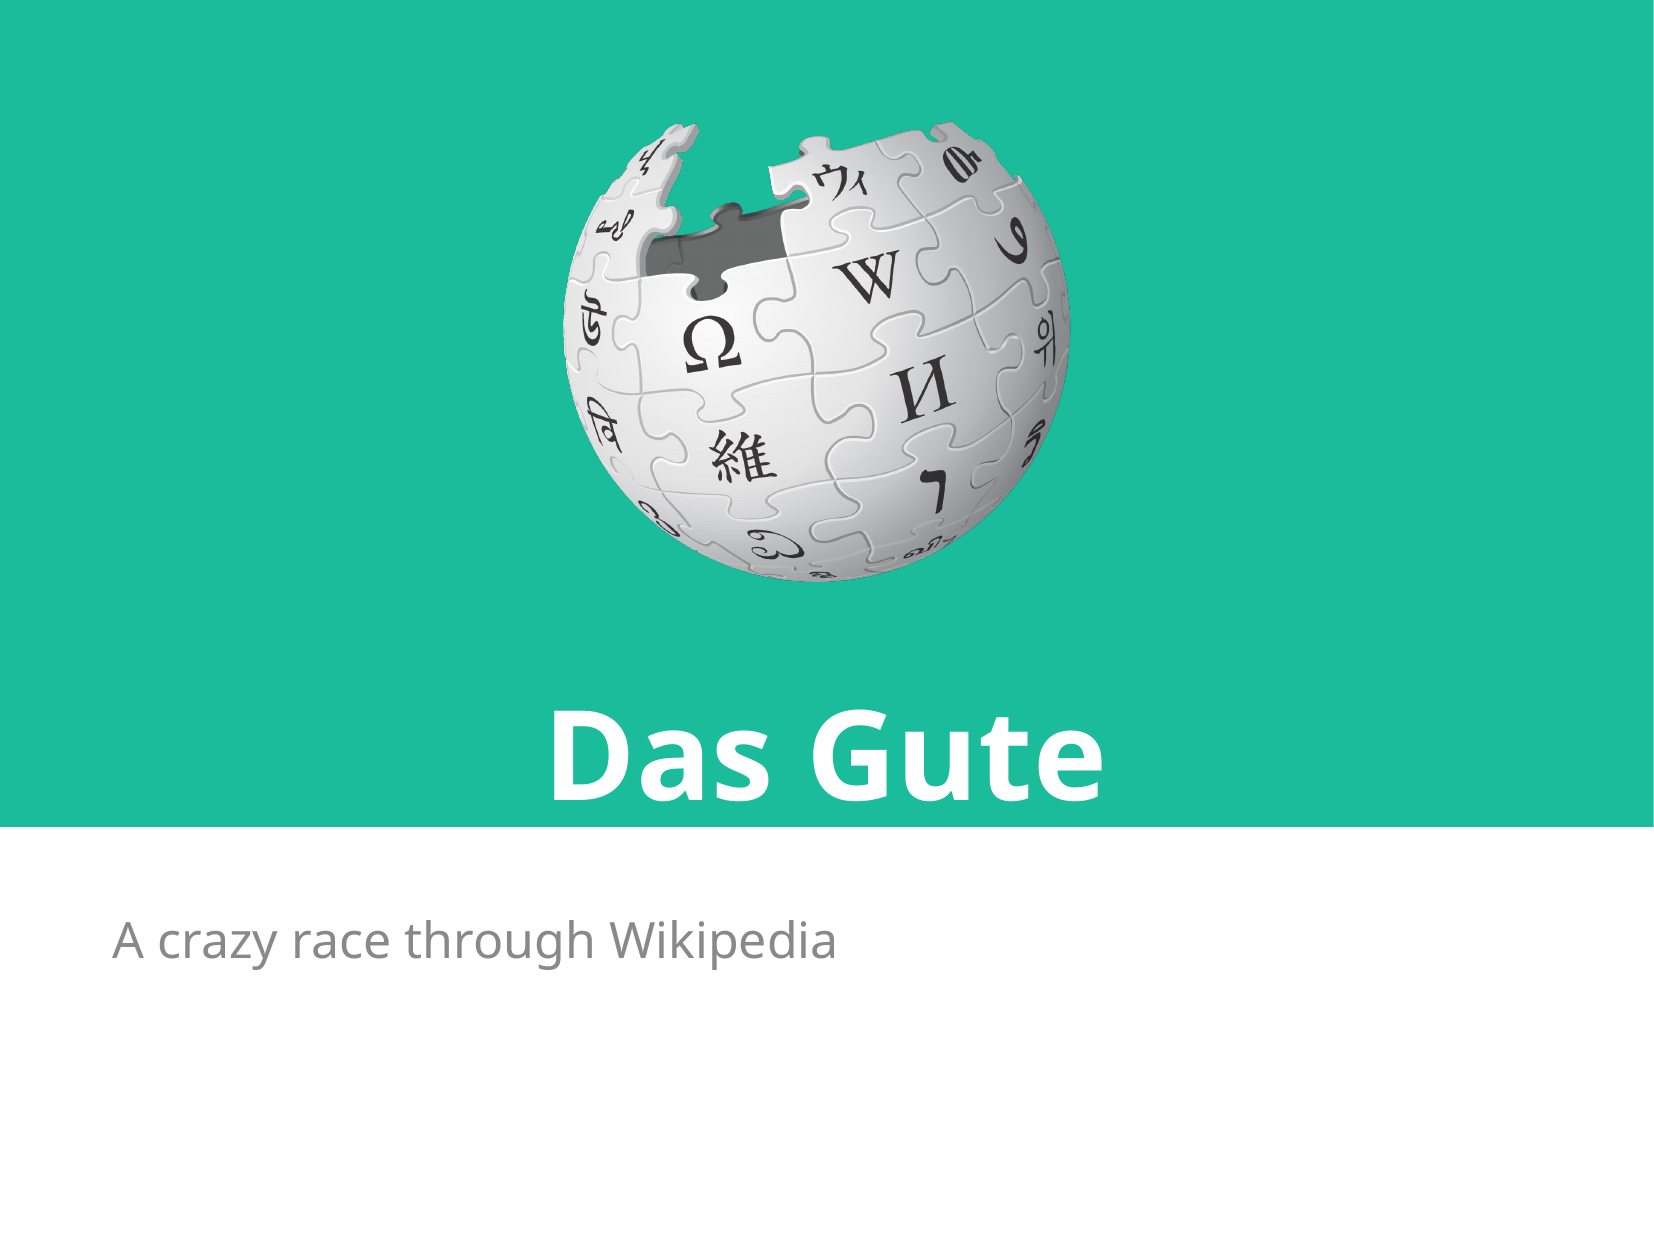

# Das Gute
A crazy race through Wikipedia